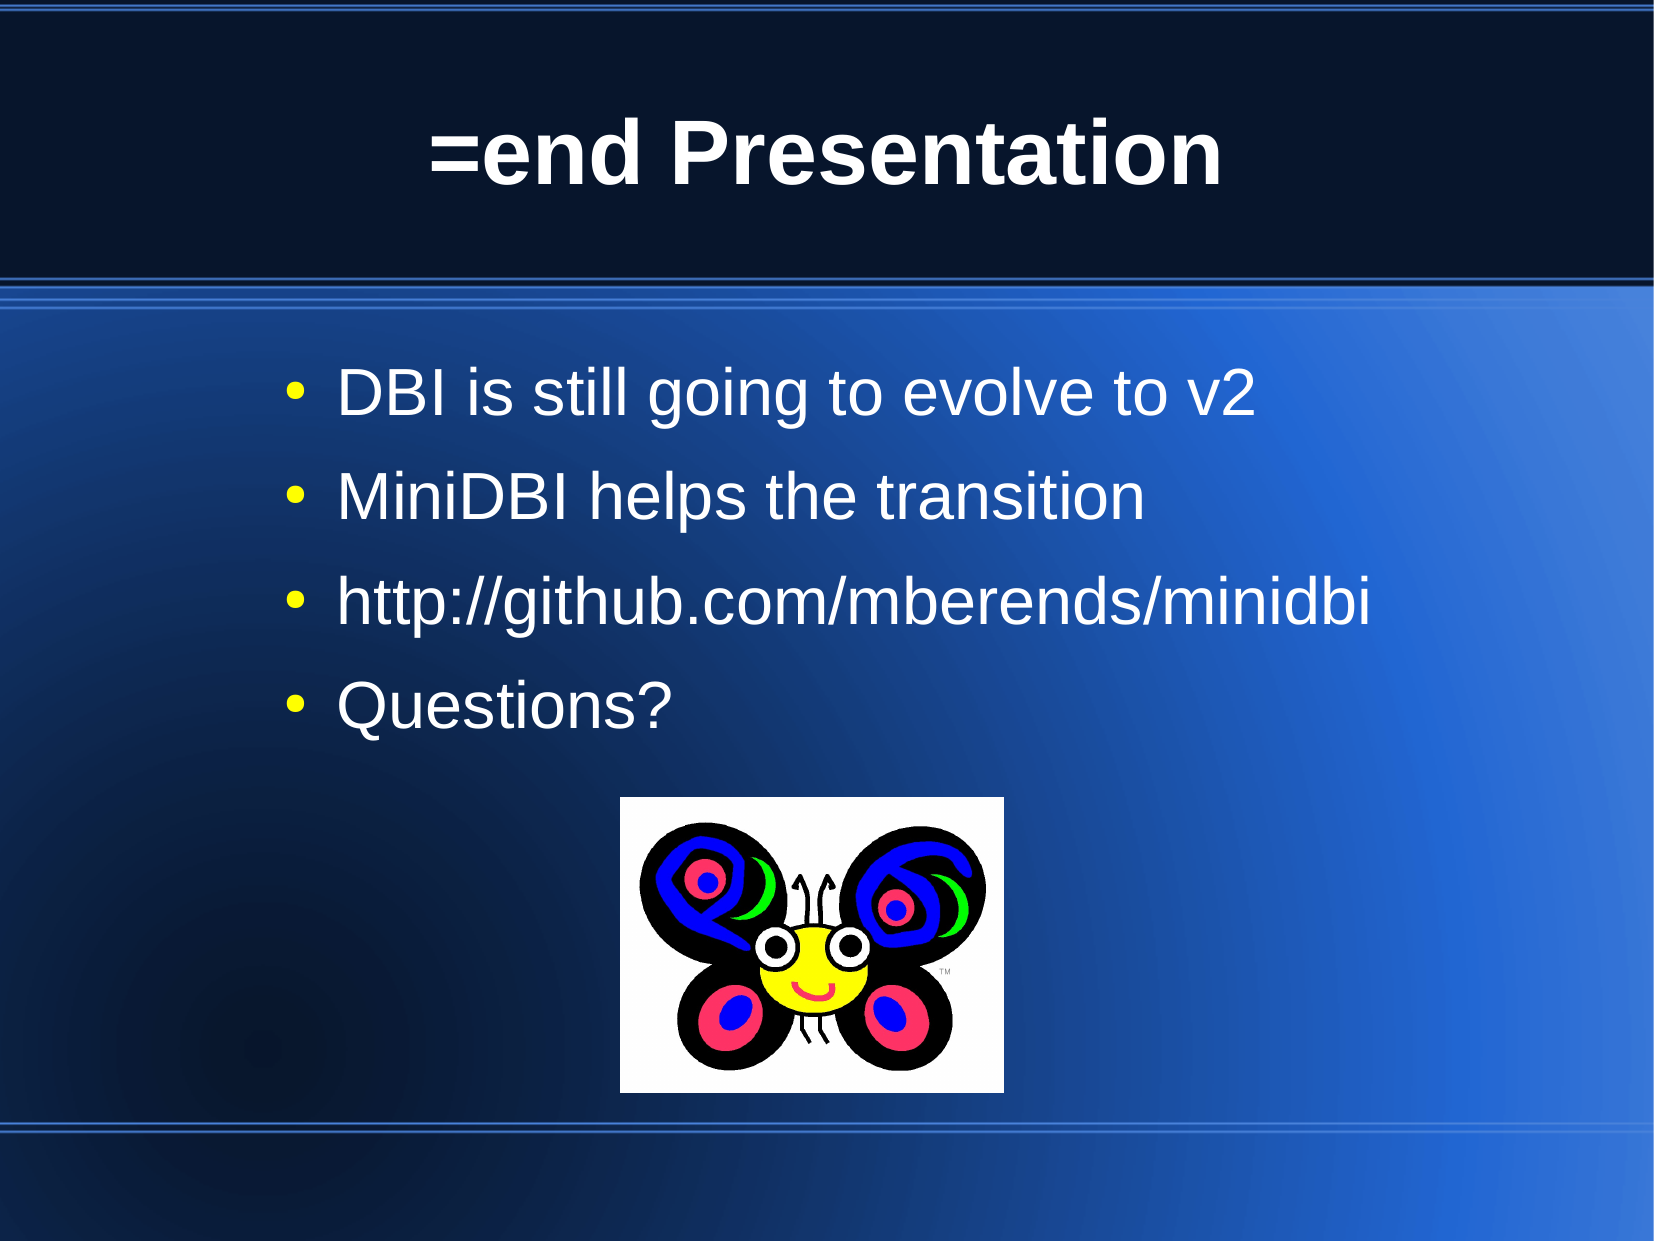

# =end Presentation
DBI is still going to evolve to v2
MiniDBI helps the transition
http://github.com/mberends/minidbi
Questions?